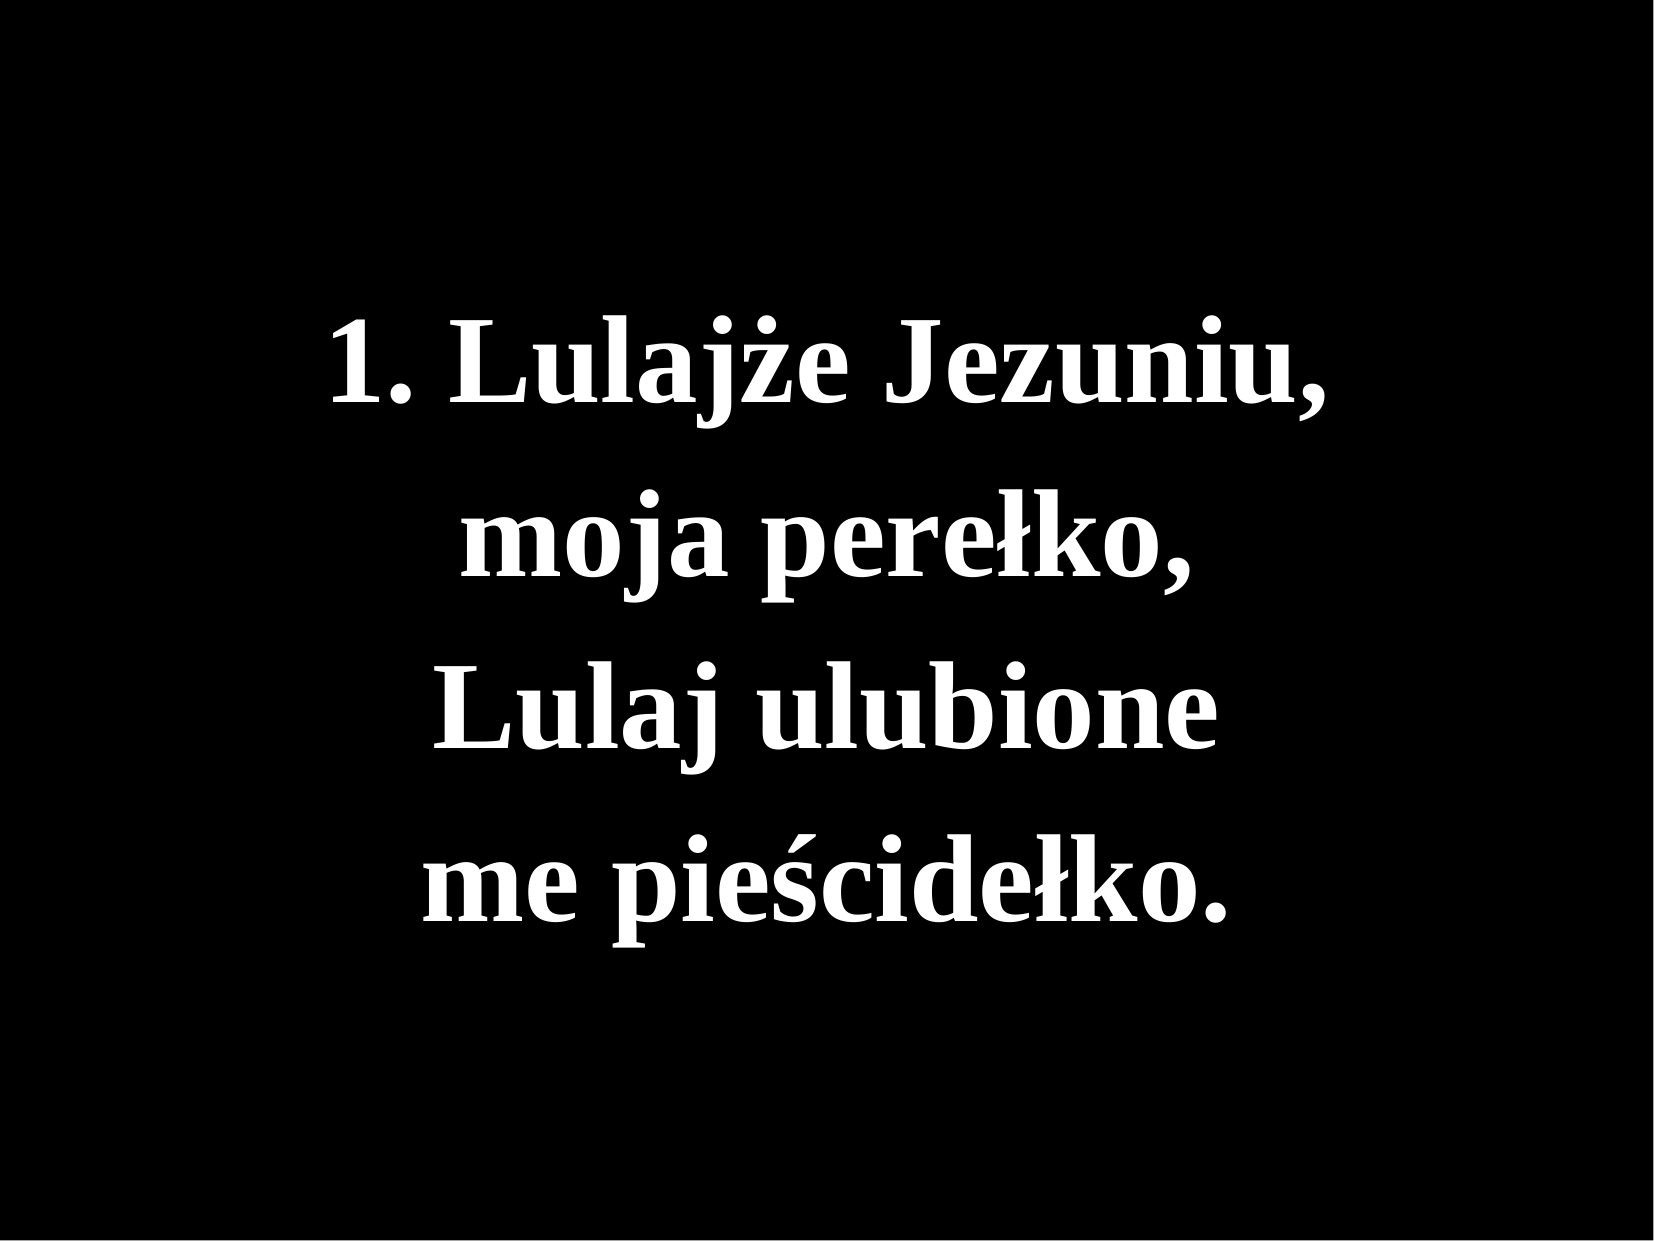

# 1. Lulajże Jezuniu, ppp moja perełko, ppp Lulaj ulubione ppp me pieścidełko.